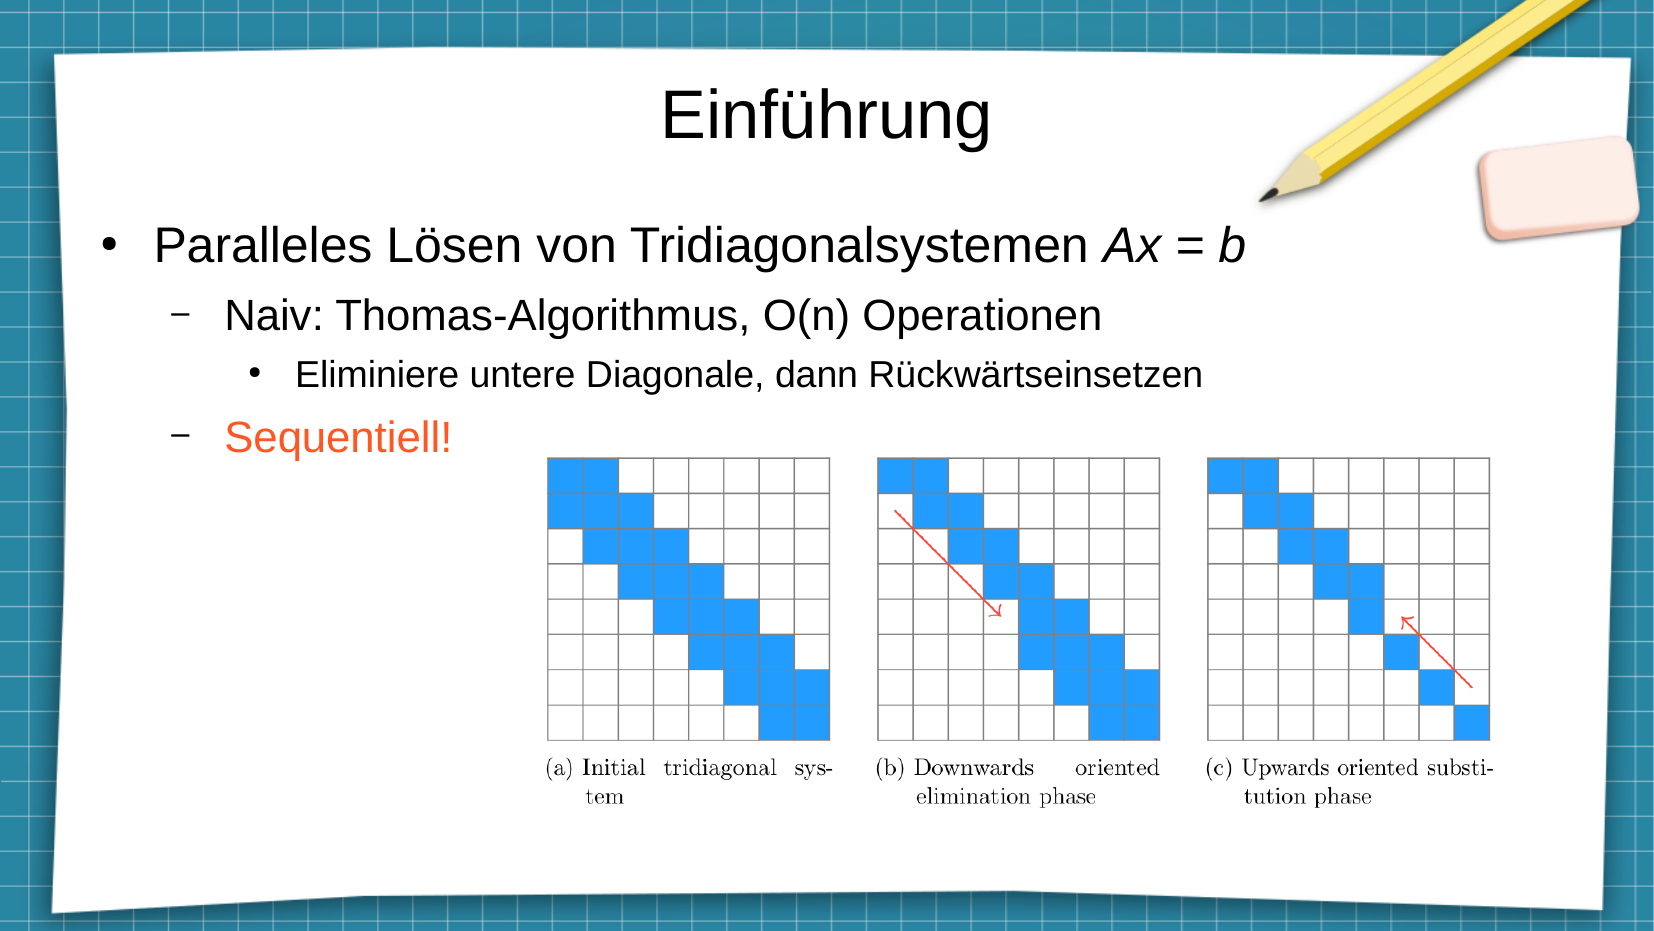

# Einführung
Paralleles Lösen von Tridiagonalsystemen Ax = b
Naiv: Thomas-Algorithmus, O(n) Operationen
Eliminiere untere Diagonale, dann Rückwärtseinsetzen
Sequentiell!